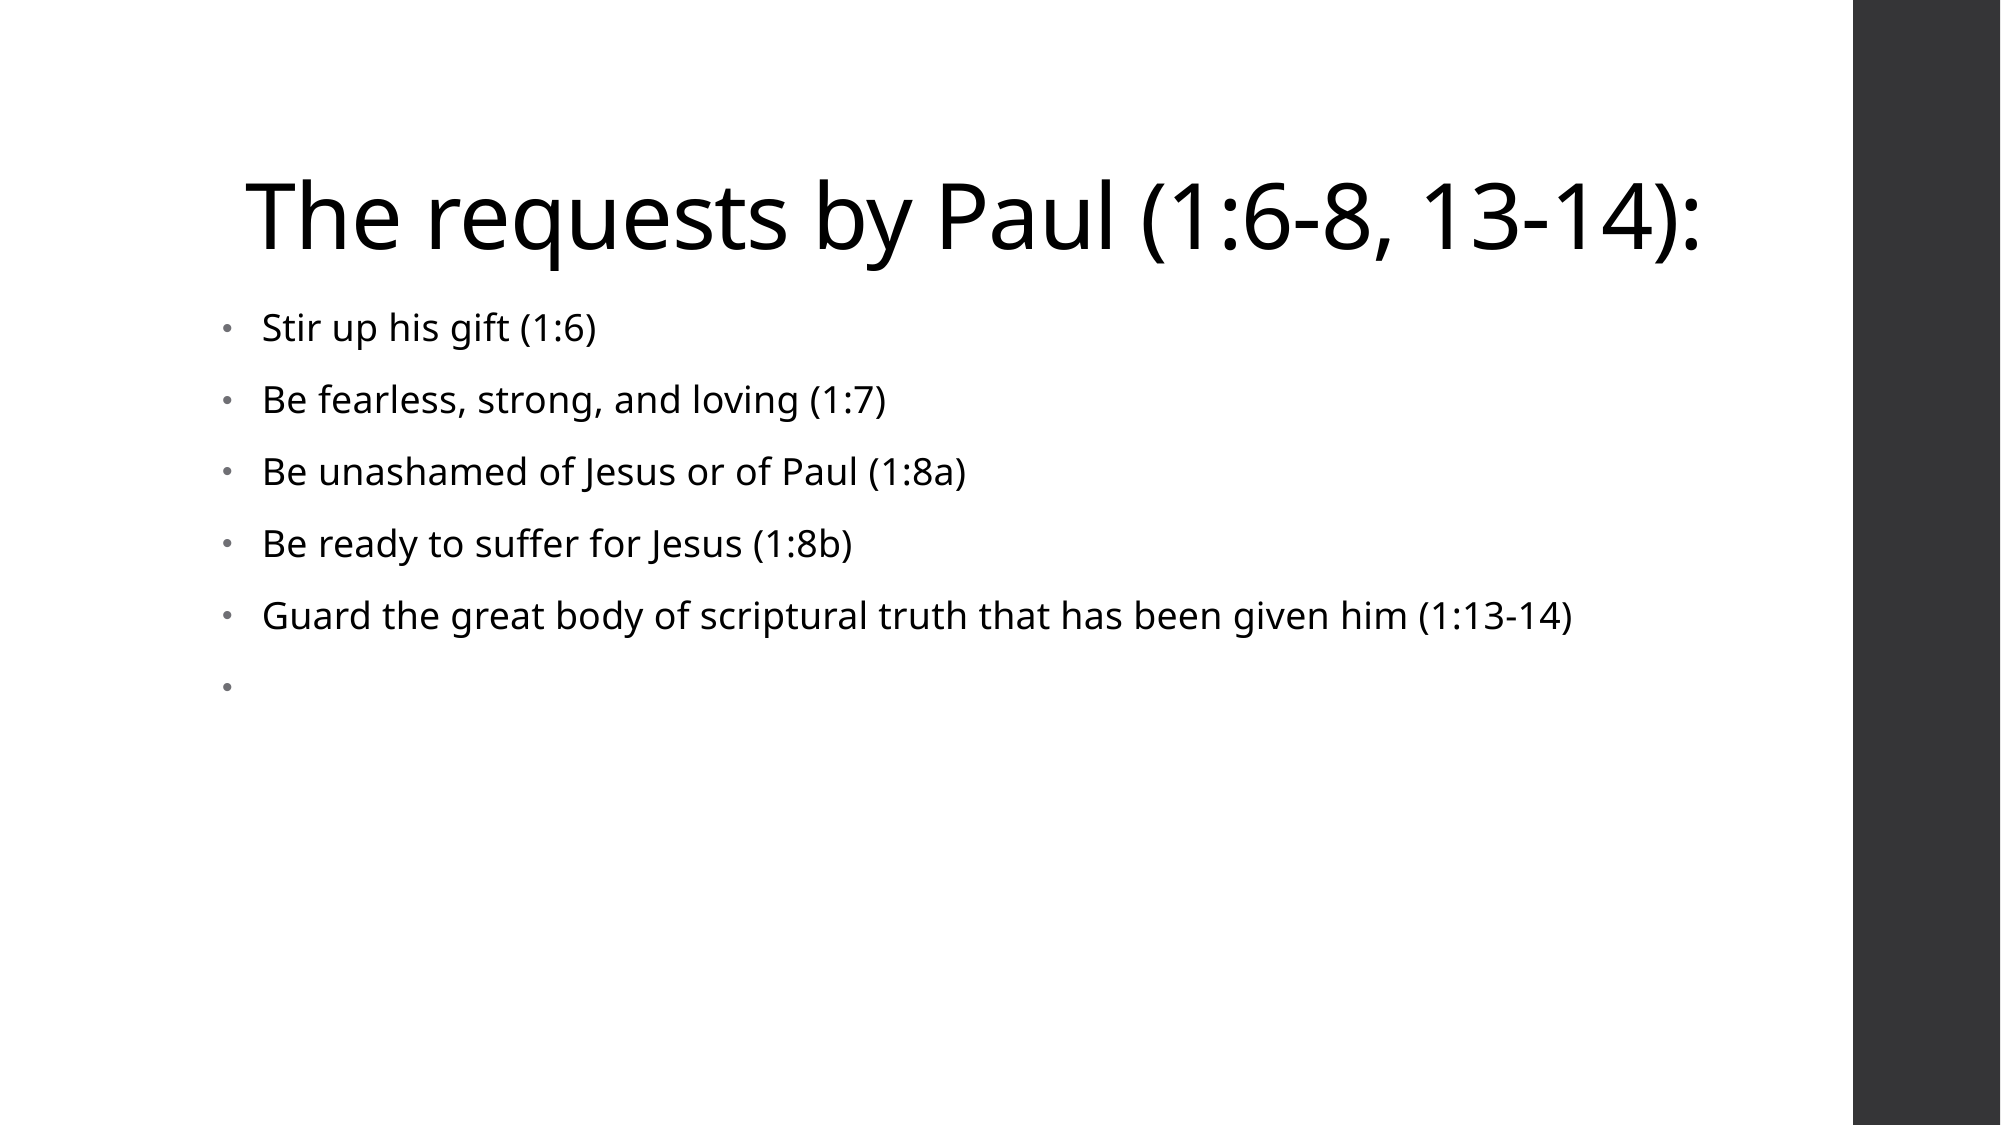

# The requests by Paul (1:6-8, 13-14):
 Stir up his gift (1:6)
 Be fearless, strong, and loving (1:7)
 Be unashamed of Jesus or of Paul (1:8a)
 Be ready to suffer for Jesus (1:8b)
 Guard the great body of scriptural truth that has been given him (1:13-14)